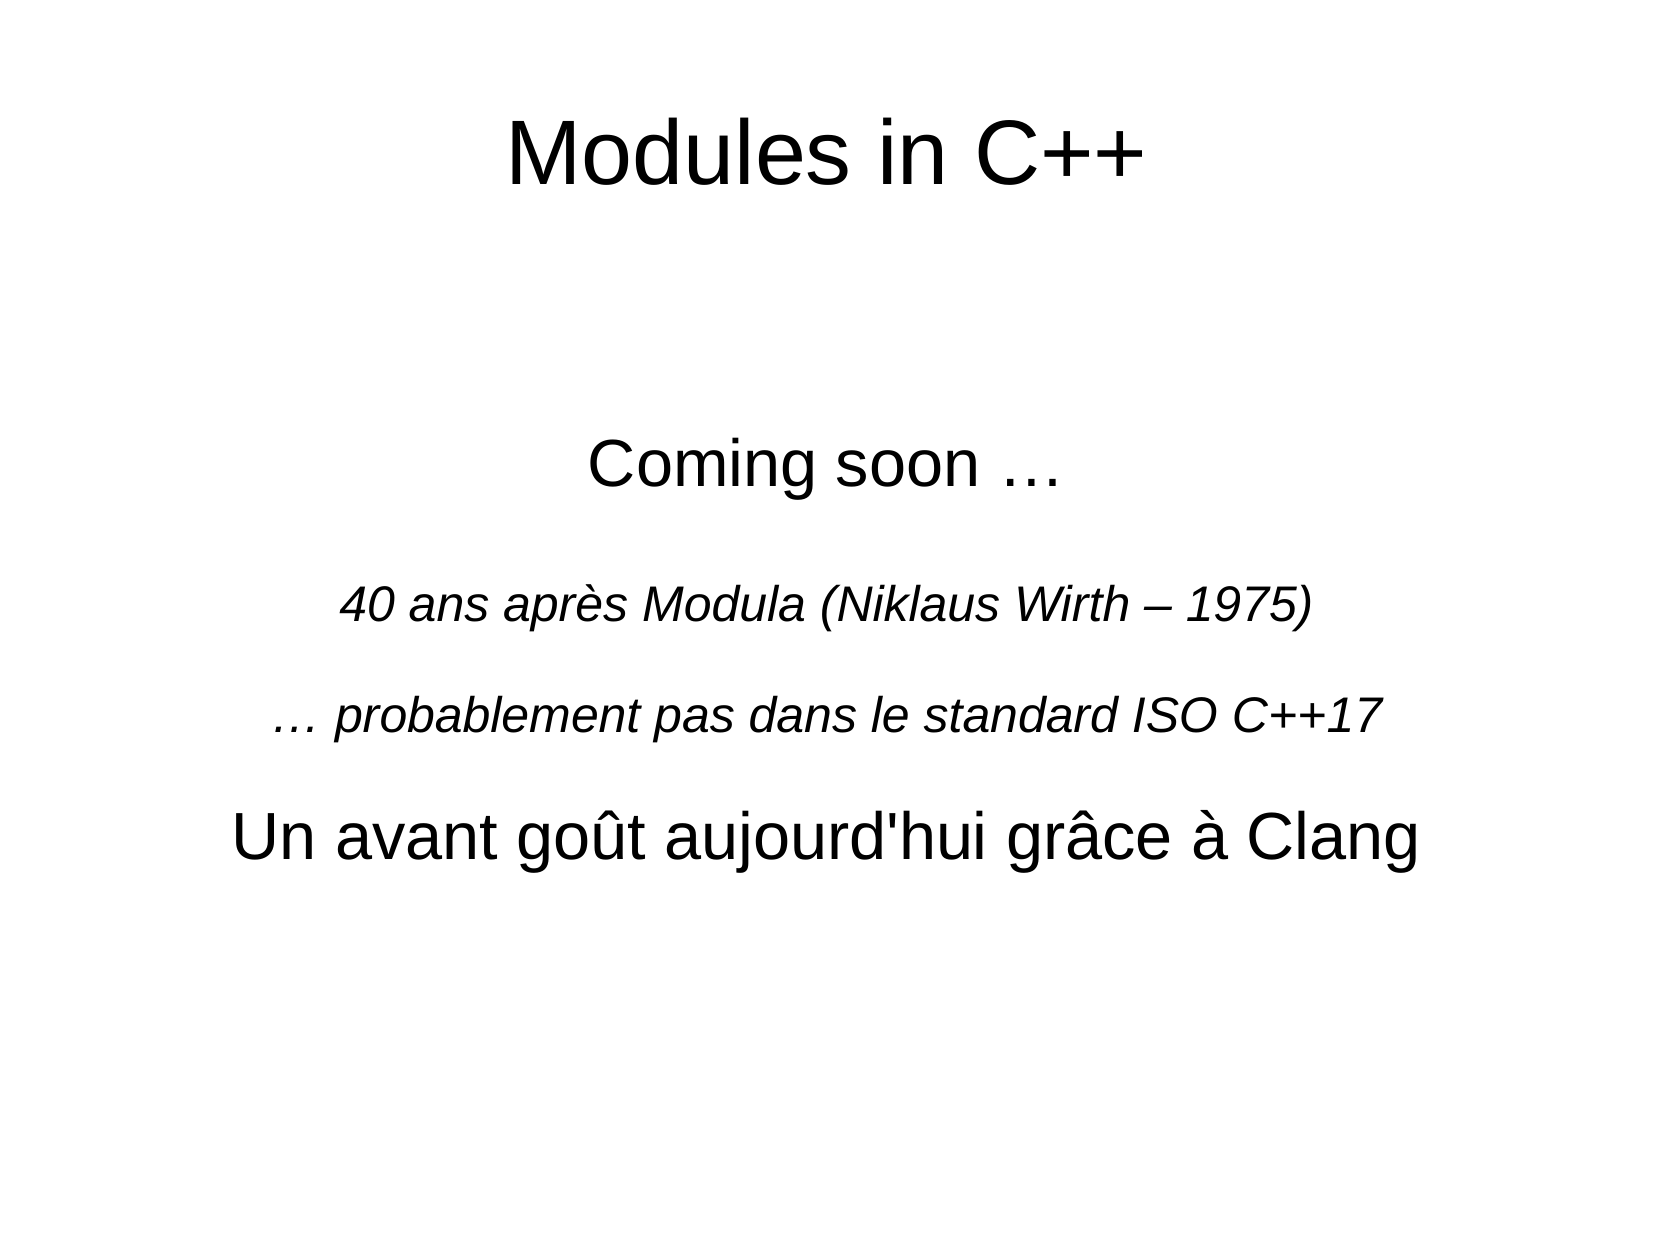

# Modules in C++
Coming soon …
40 ans après Modula (Niklaus Wirth – 1975)
… probablement pas dans le standard ISO C++17
Un avant goût aujourd'hui grâce à Clang